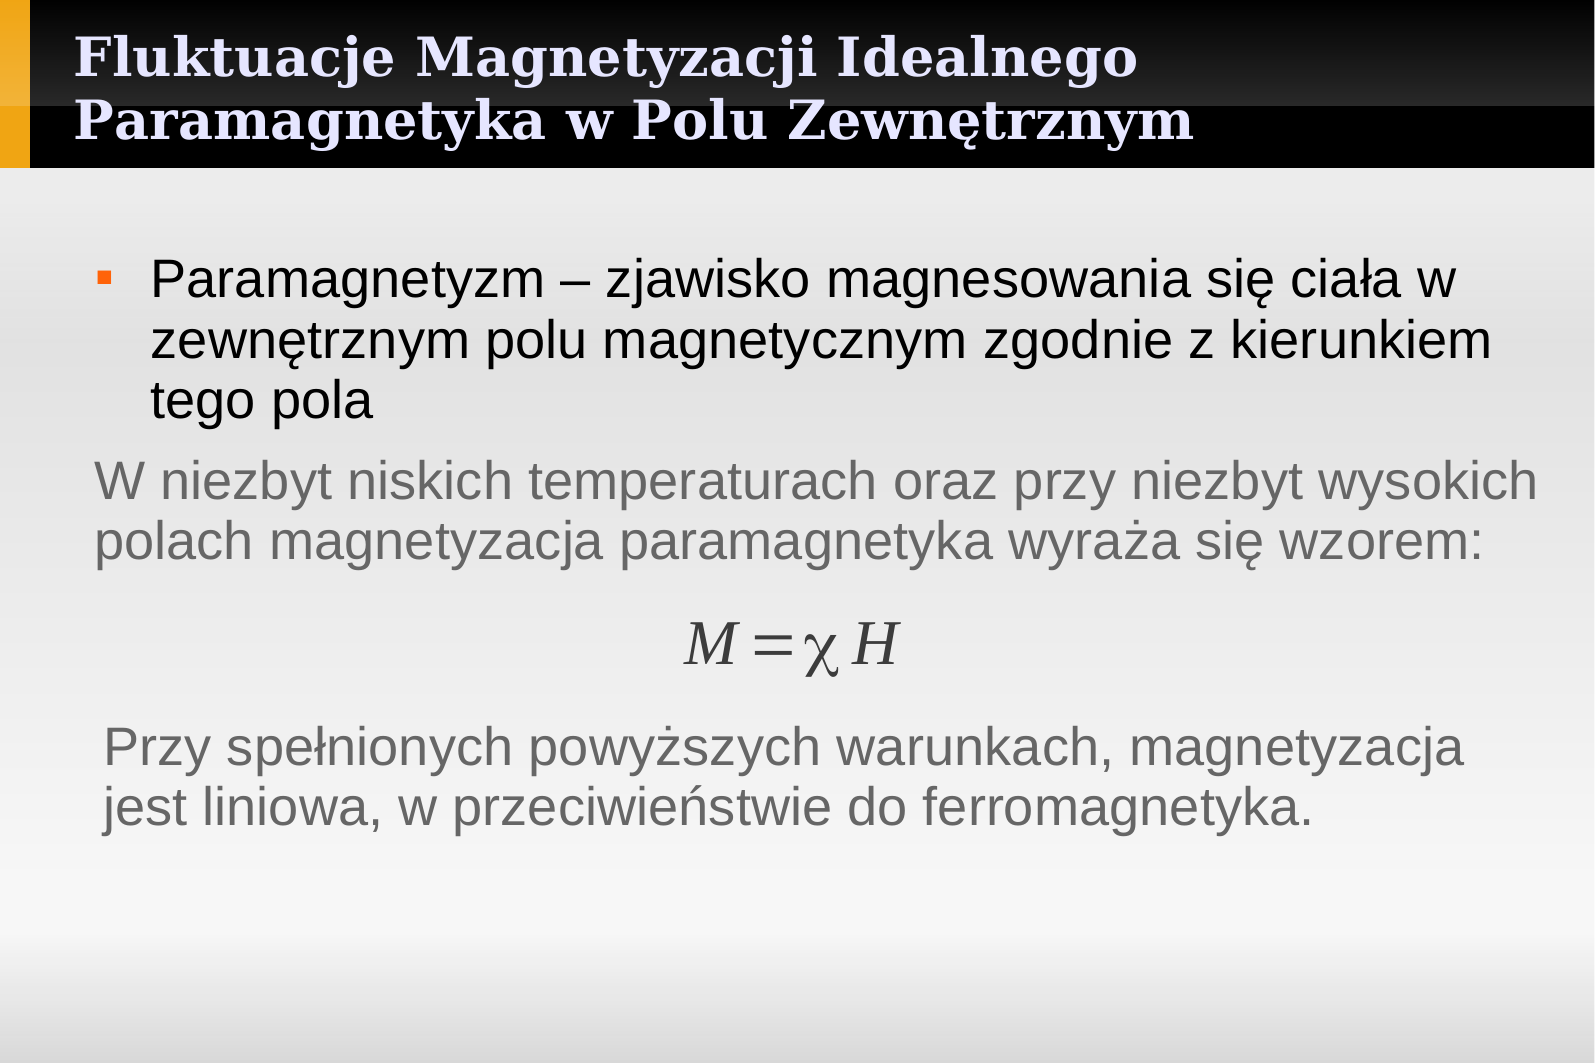

# Fluktuacje Magnetyzacji Idealnego Paramagnetyka w Polu Zewnętrznym
Paramagnetyzm – zjawisko magnesowania się ciała w zewnętrznym polu magnetycznym zgodnie z kierunkiem tego pola
W niezbyt niskich temperaturach oraz przy niezbyt wysokich polach magnetyzacja paramagnetyka wyraża się wzorem:
Przy spełnionych powyższych warunkach, magnetyzacja jest liniowa, w przeciwieństwie do ferromagnetyka.